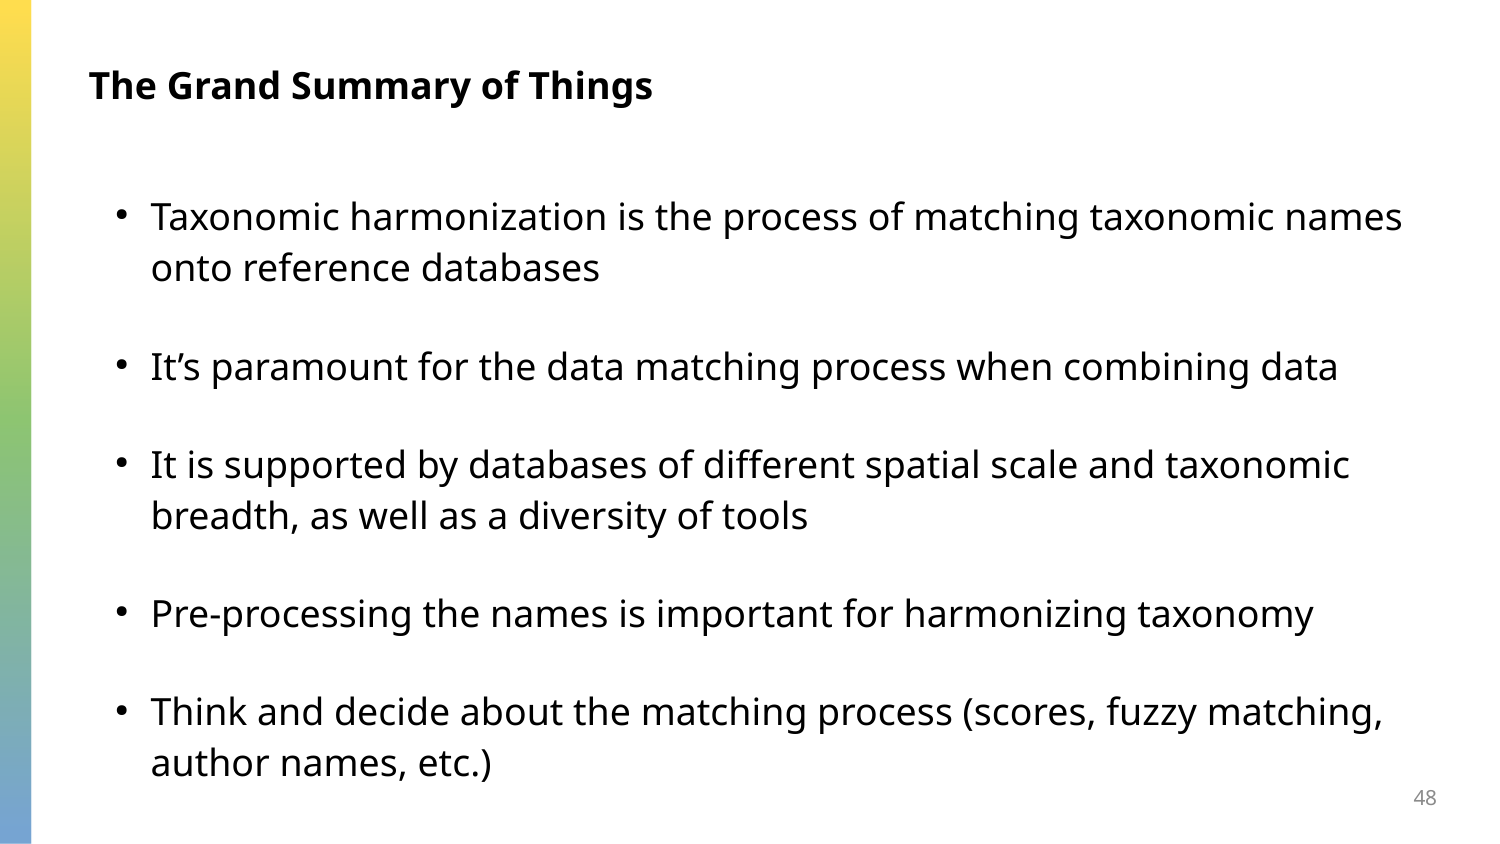

# The Grand Summary of Things
Taxonomic harmonization is the process of matching taxonomic names onto reference databases
It’s paramount for the data matching process when combining data
It is supported by databases of different spatial scale and taxonomic breadth, as well as a diversity of tools
Pre-processing the names is important for harmonizing taxonomy
Think and decide about the matching process (scores, fuzzy matching, author names, etc.)
48